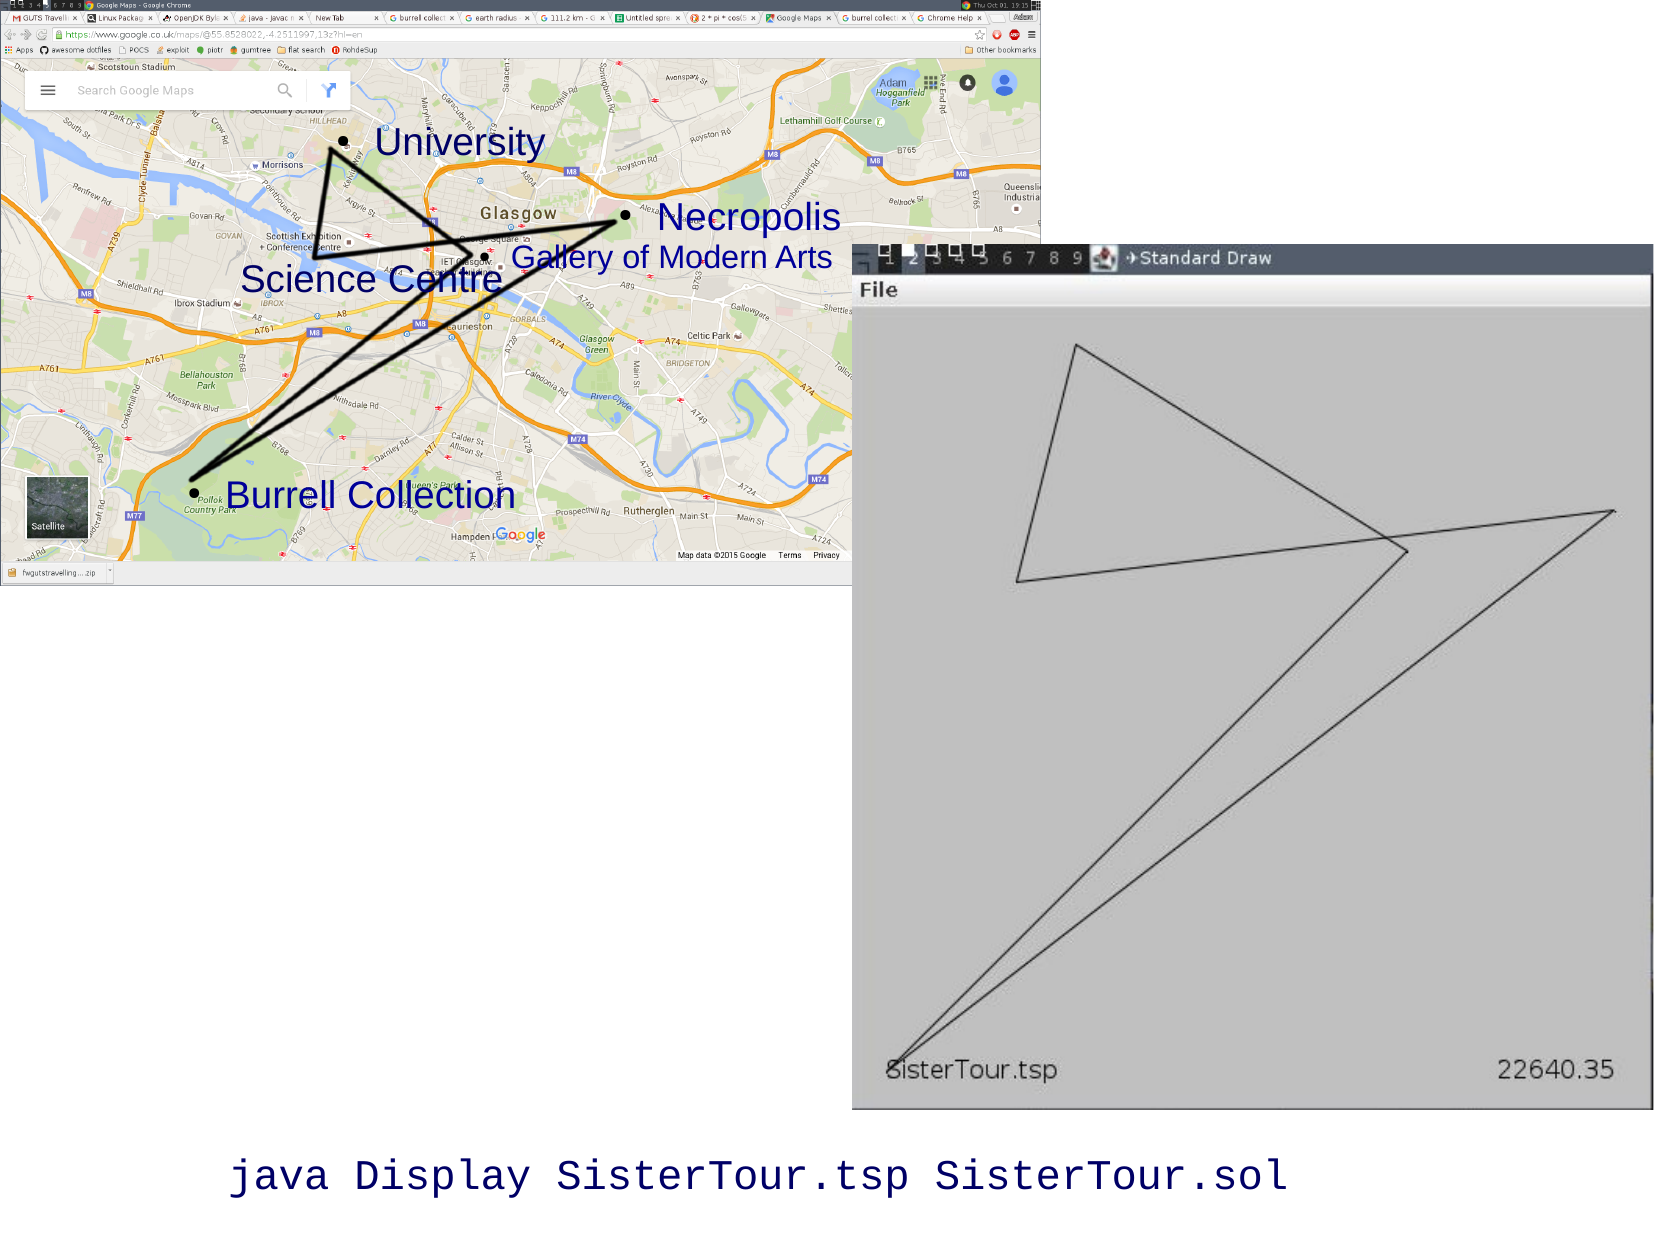

# University
Necropolis
Gallery of Modern Arts
Science Centre
Burrell Collection
java Display SisterTour.tsp SisterTour.sol